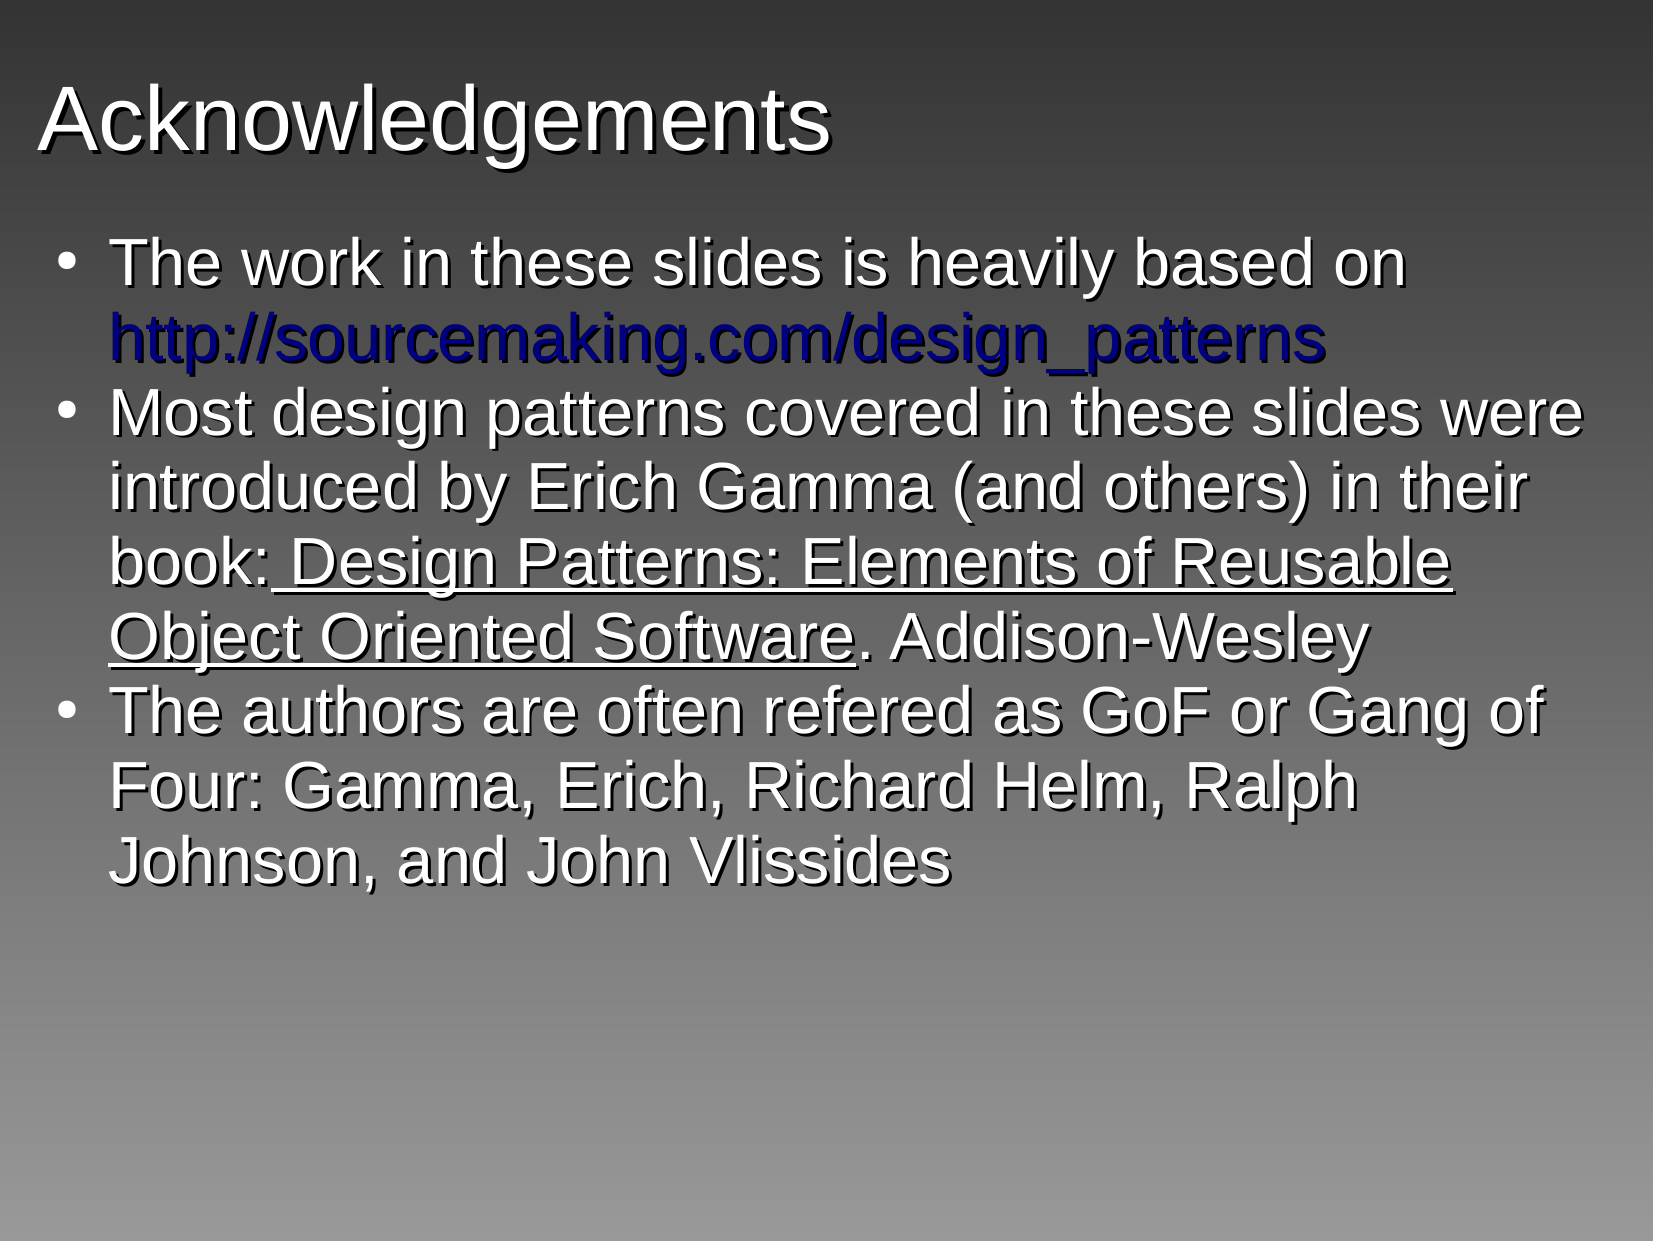

# Acknowledgements
The work in these slides is heavily based on http://sourcemaking.com/design_patterns
Most design patterns covered in these slides were introduced by Erich Gamma (and others) in their book: Design Patterns: Elements of Reusable Object Oriented Software. Addison-Wesley
The authors are often refered as GoF or Gang of Four: Gamma, Erich, Richard Helm, Ralph Johnson, and John Vlissides